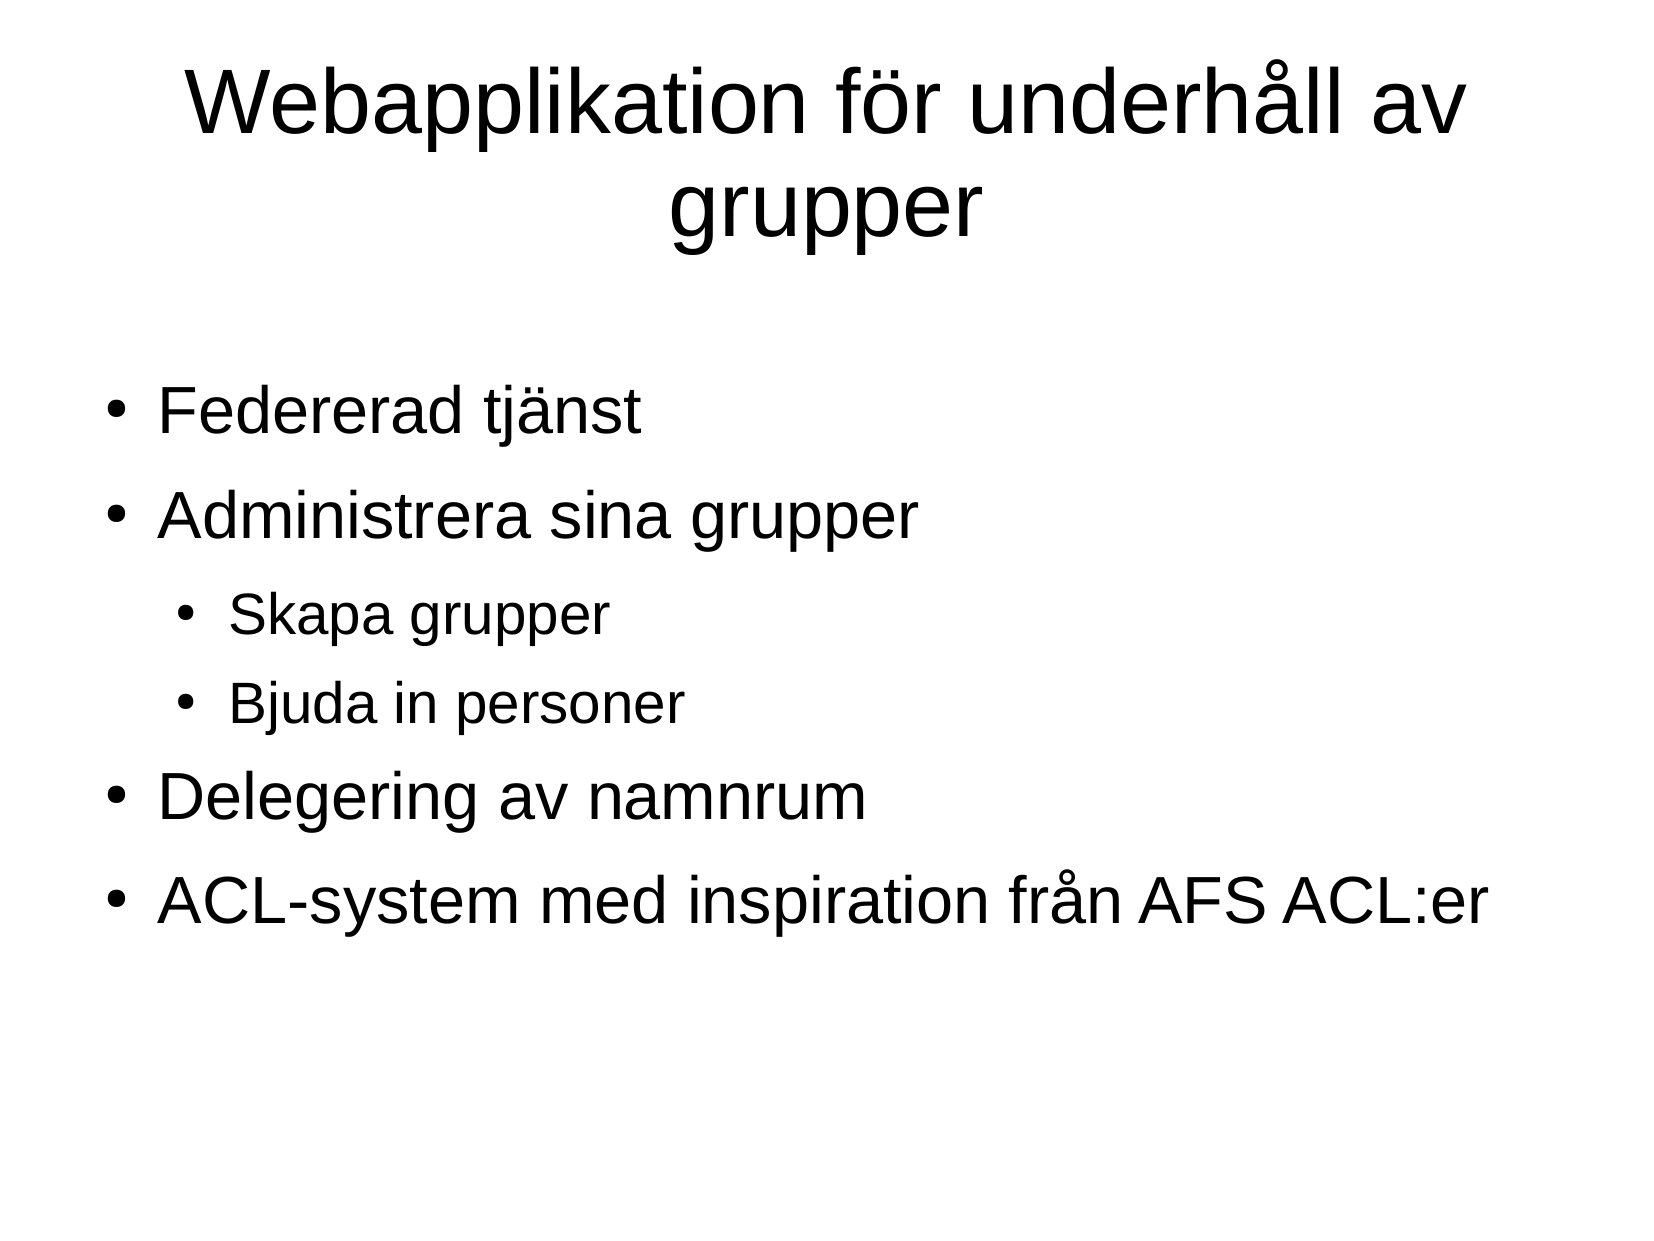

# Webapplikation för underhåll av grupper
Federerad tjänst
Administrera sina grupper
Skapa grupper
Bjuda in personer
Delegering av namnrum
ACL-system med inspiration från AFS ACL:er